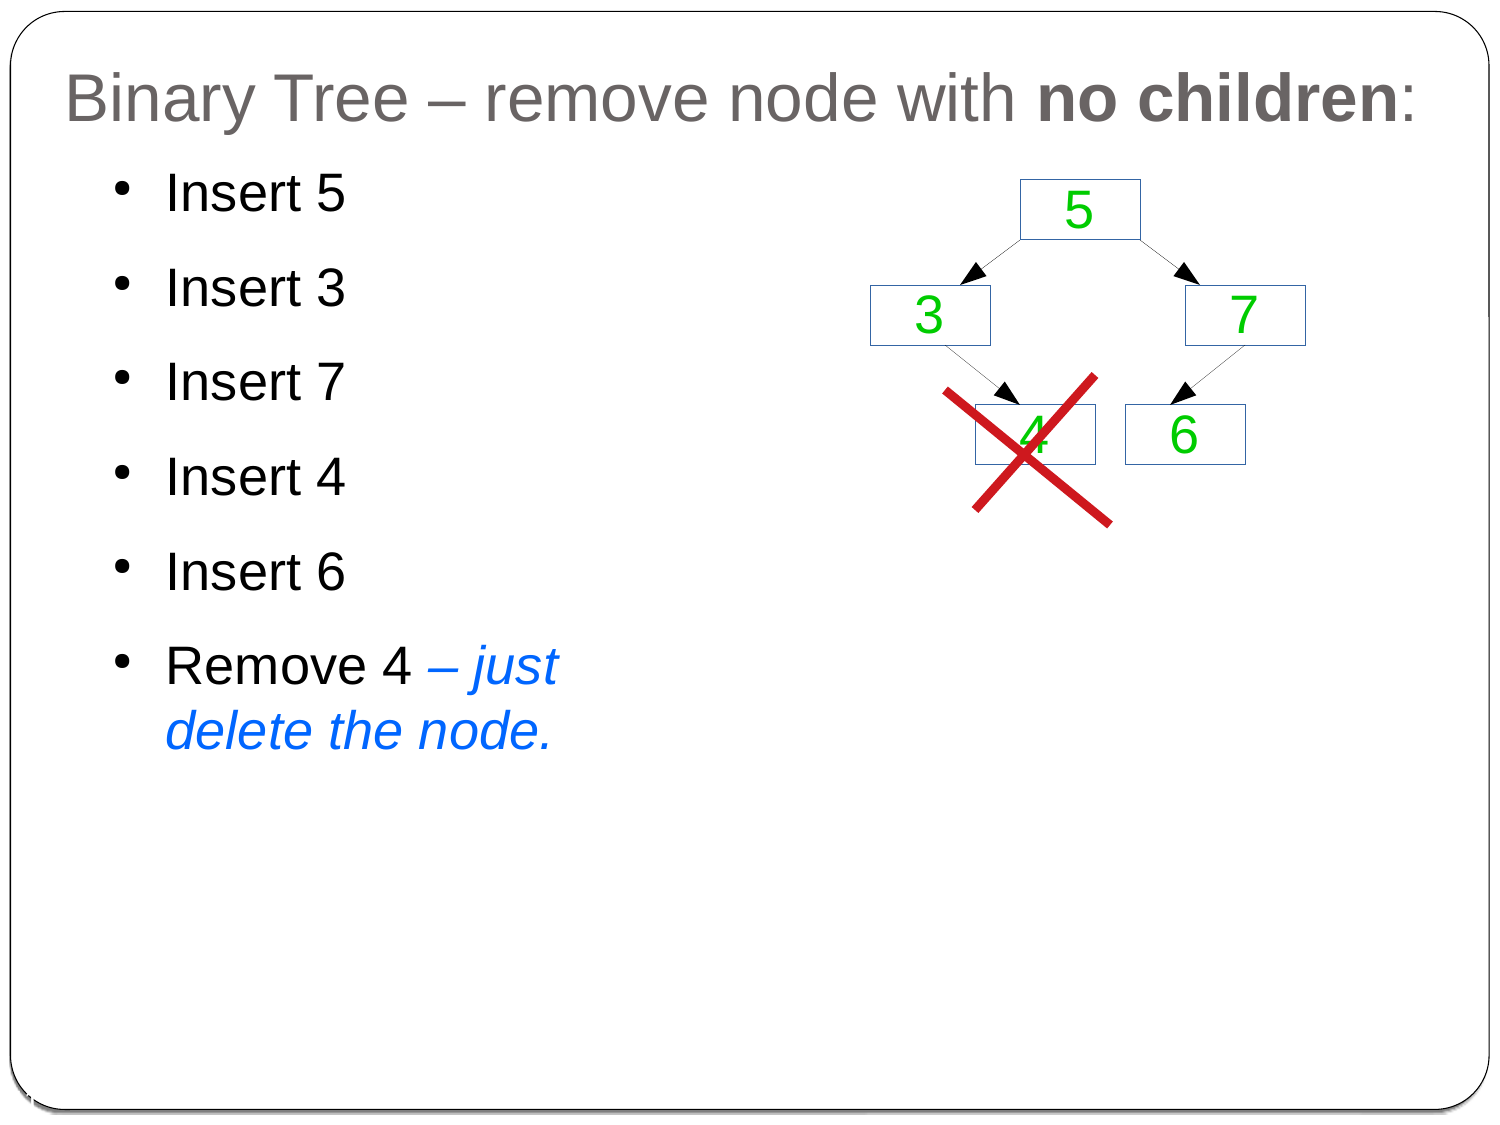

# Binary Tree – remove node with no children:
Insert 5
Insert 3
Insert 7
Insert 4
Insert 6
Remove 4 – just delete the node.
5
3
7
4
6